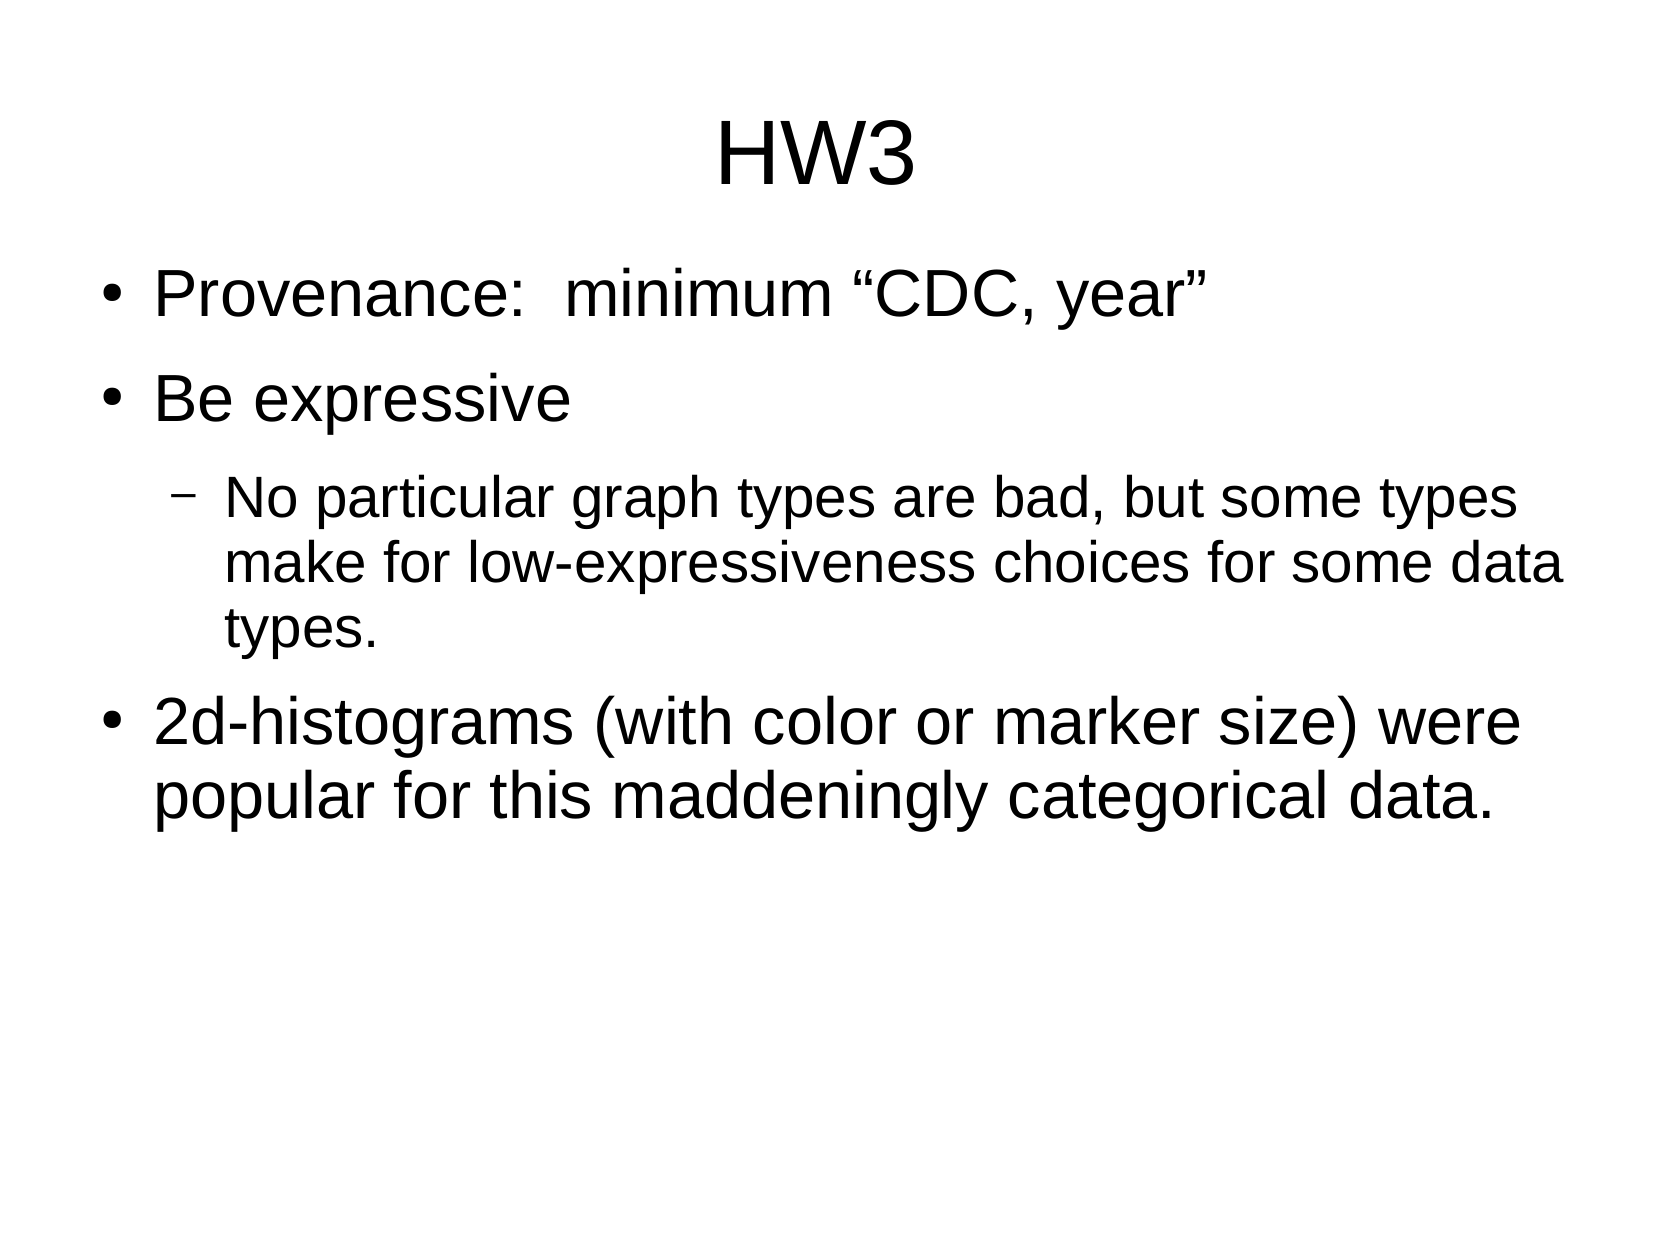

# HW3
Provenance: minimum “CDC, year”
Be expressive
No particular graph types are bad, but some types make for low-expressiveness choices for some data types.
2d-histograms (with color or marker size) were popular for this maddeningly categorical data.